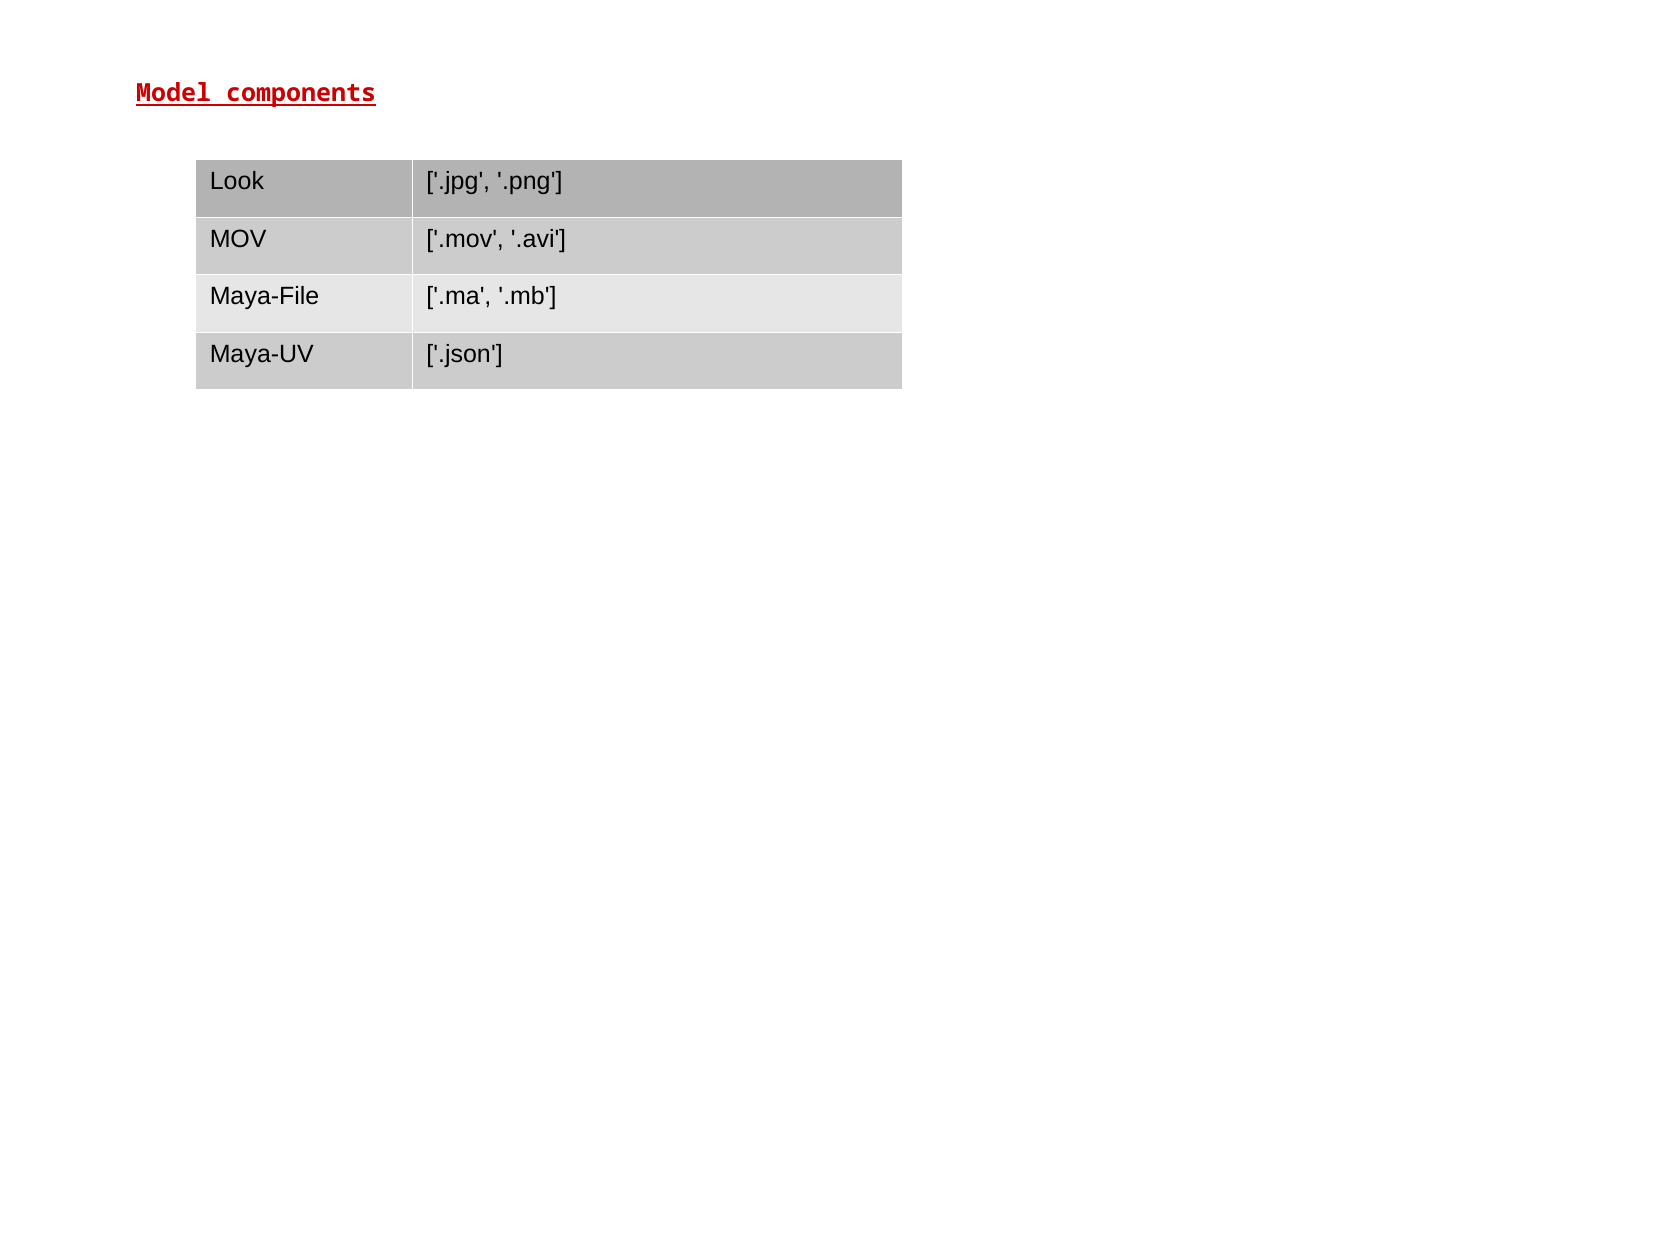

Model components
| Look | ['.jpg', '.png'] |
| --- | --- |
| MOV | ['.mov', '.avi'] |
| Maya-File | ['.ma', '.mb'] |
| Maya-UV | ['.json'] |